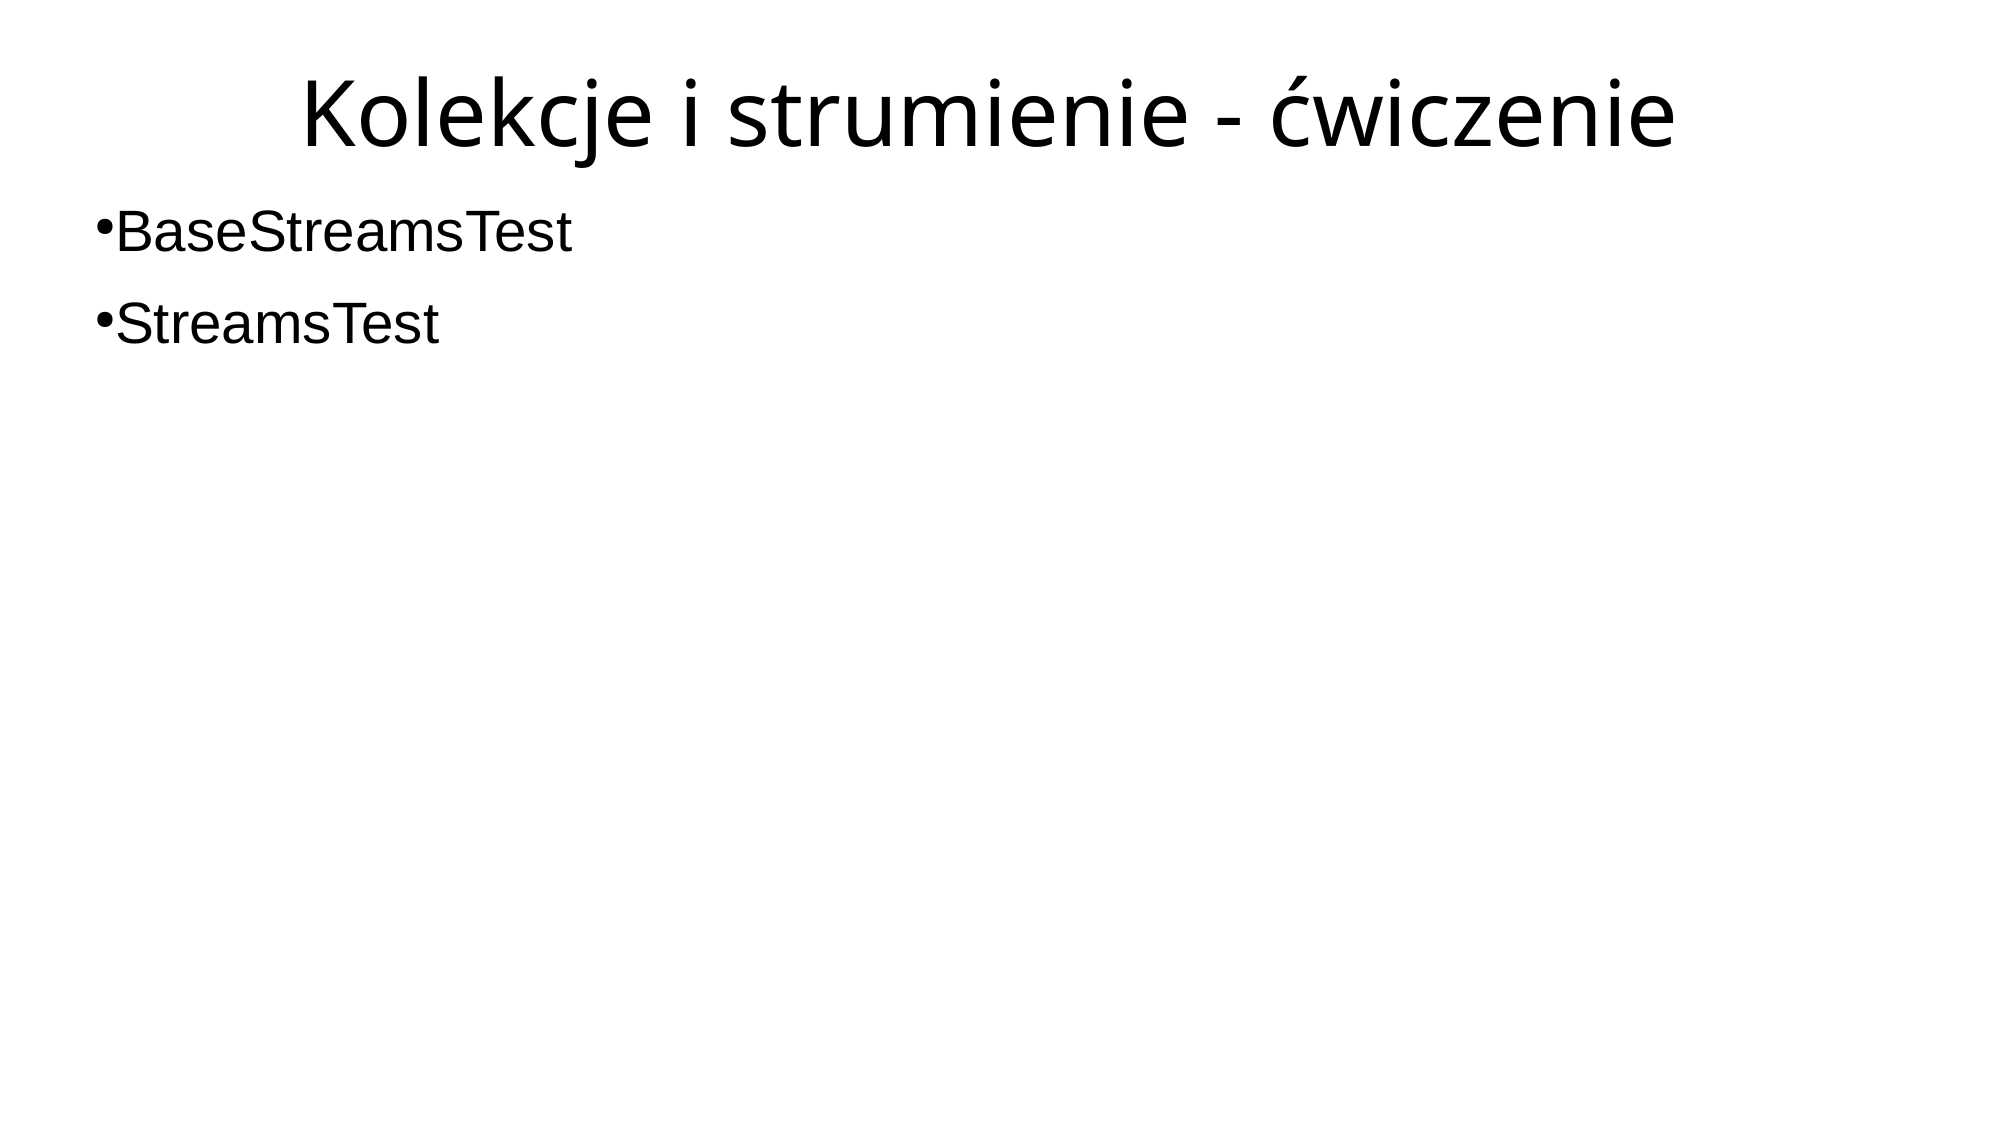

# Kolekcje i strumienie - ćwiczenie
BaseStreamsTest
StreamsTest